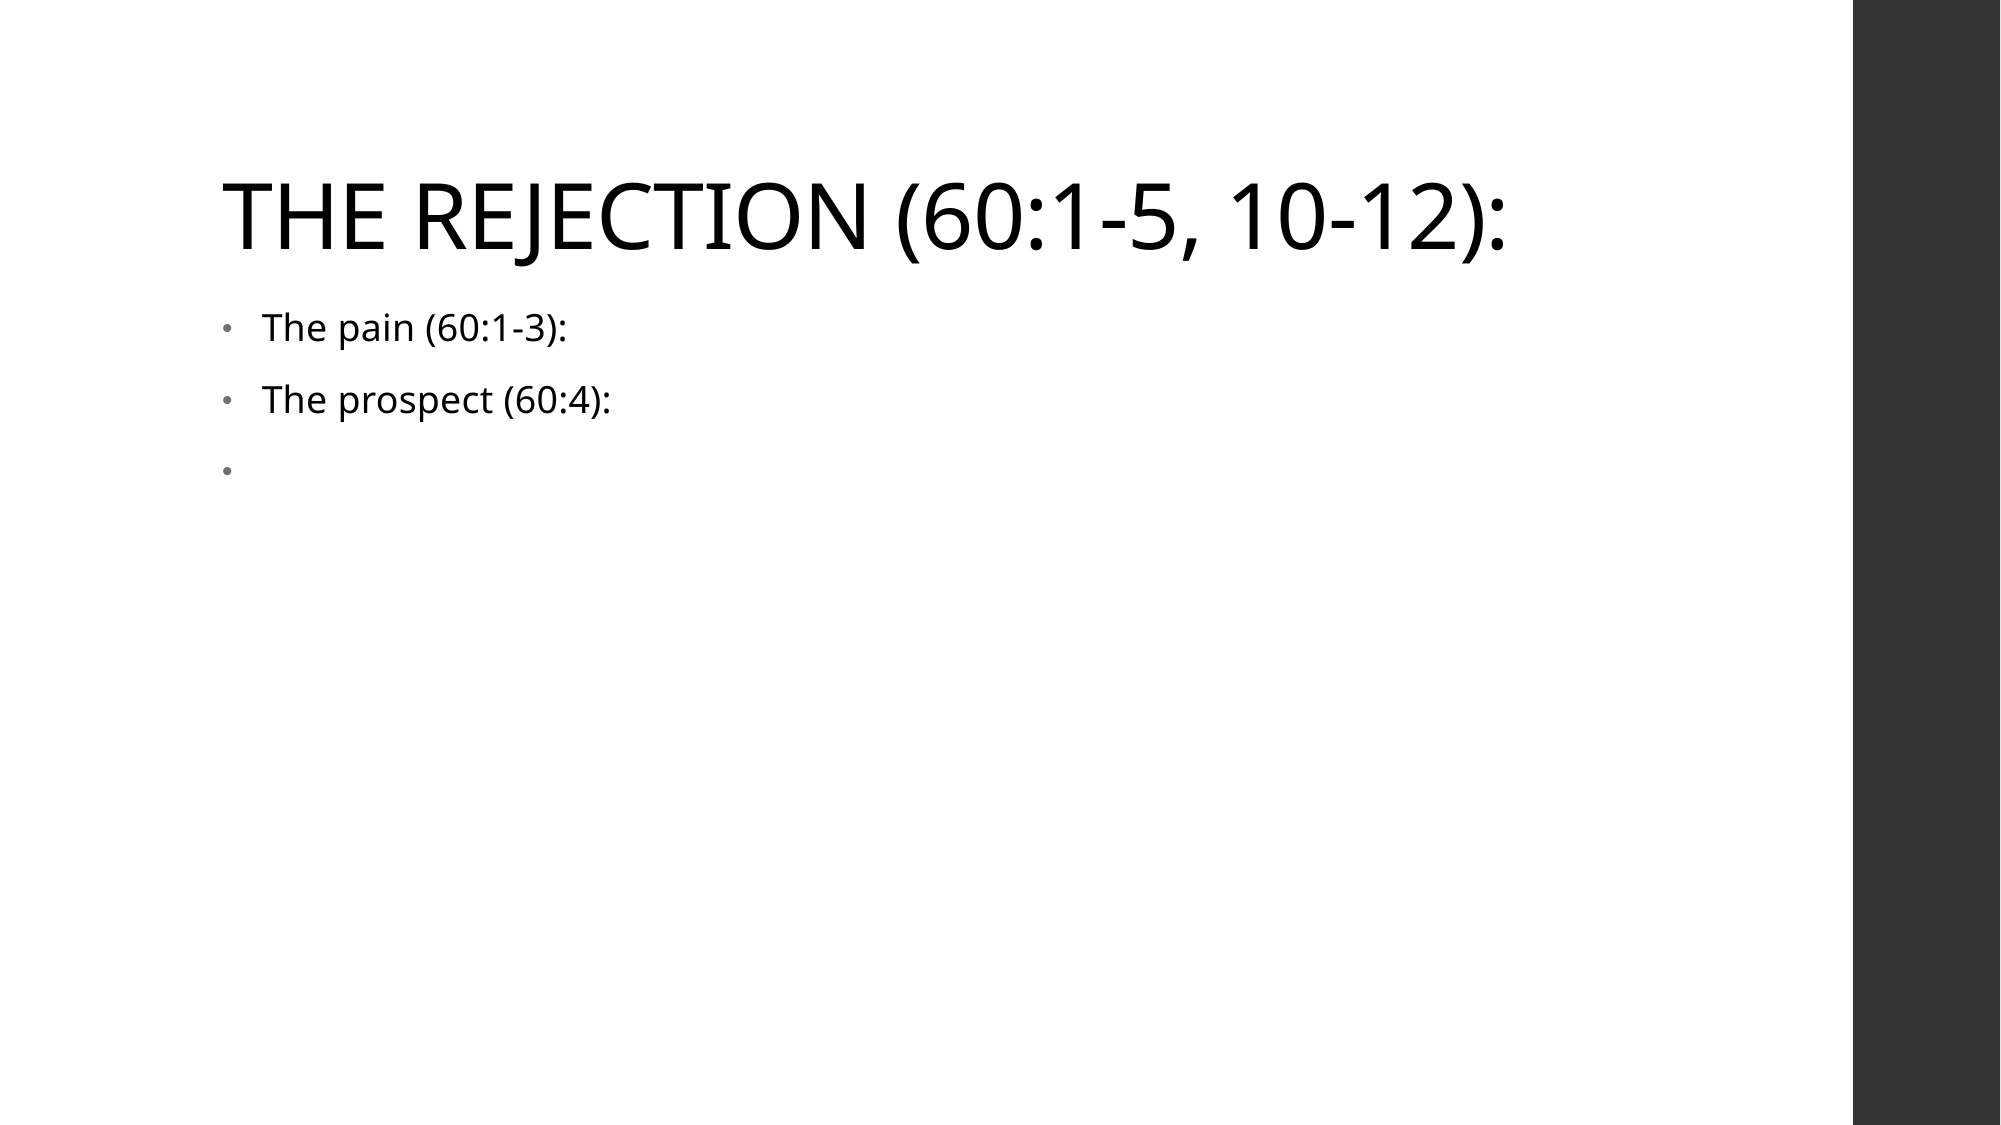

# THE REJECTION (60:1-5, 10-12):
 The pain (60:1-3):
 The prospect (60:4):